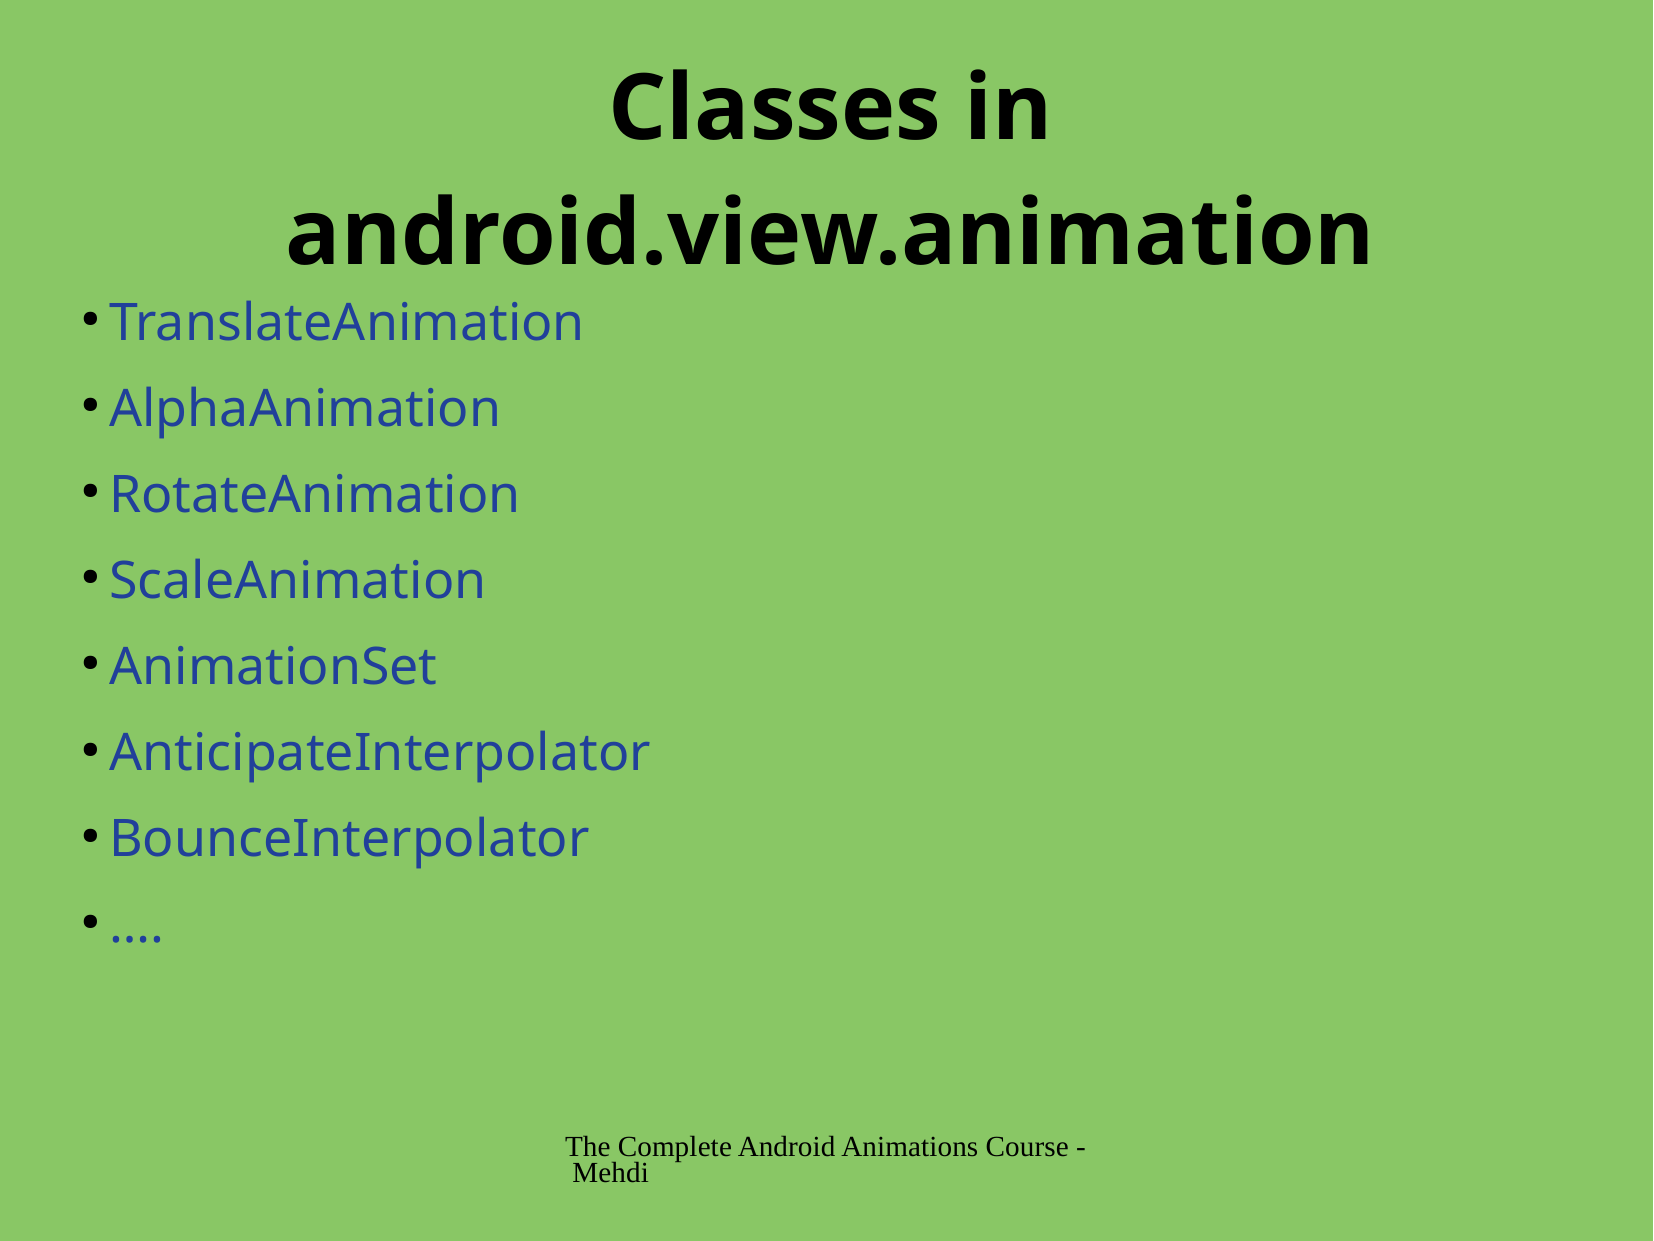

# Classes in android.view.animation
TranslateAnimation
AlphaAnimation
RotateAnimation
ScaleAnimation
AnimationSet
AnticipateInterpolator
BounceInterpolator
….
The Complete Android Animations Course - Mehdi